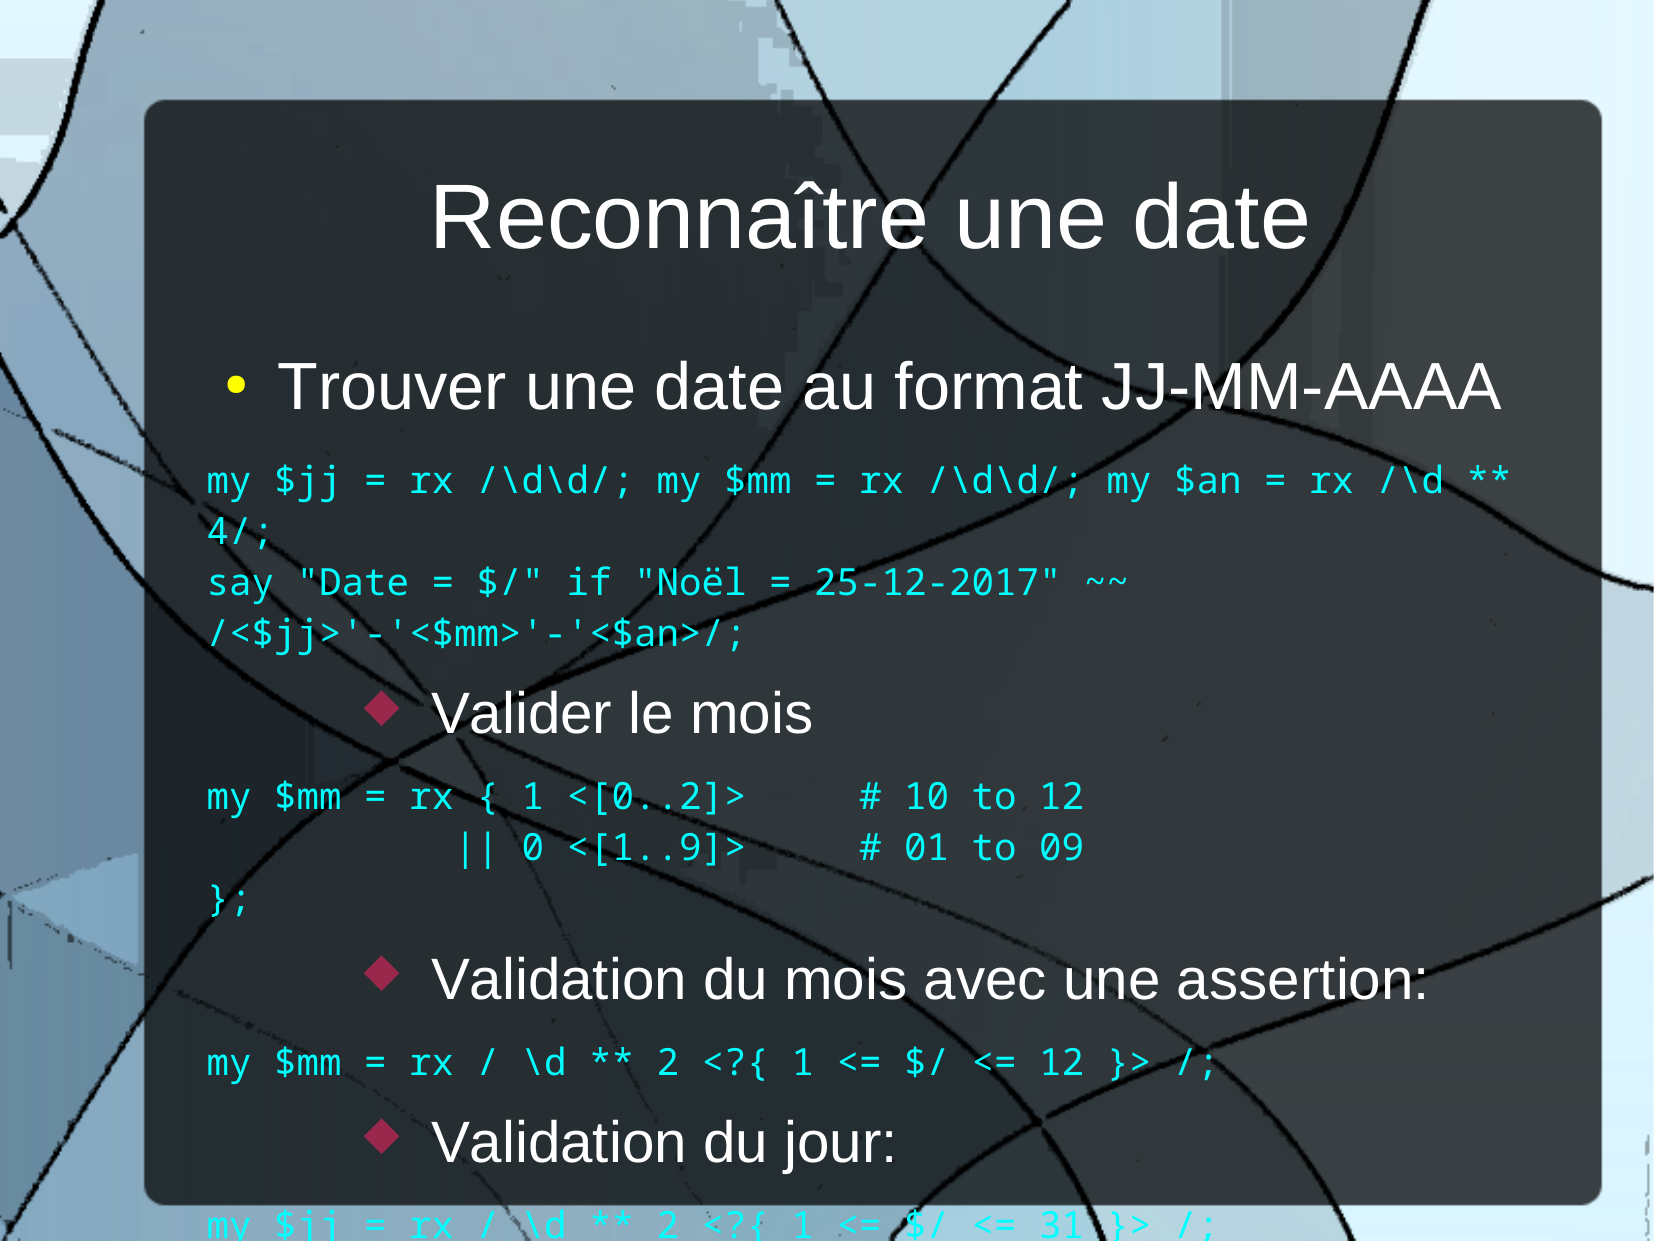

# Reconnaître une date
Trouver une date au format JJ-MM-AAAA
my $jj = rx /\d\d/; my $mm = rx /\d\d/; my $an = rx /\d ** 4/;
say "Date = $/" if "Noël = 25-12-2017" ~~ /<$jj>'-'<$mm>'-'<$an>/;
Valider le mois
my $mm = rx { 1 <[0..2]> # 10 to 12
 || 0 <[1..9]> # 01 to 09
};
Validation du mois avec une assertion:
my $mm = rx / \d ** 2 <?{ 1 <= $/ <= 12 }> /;
Validation du jour:
my $jj = rx / \d ** 2 <?{ 1 <= $/ <= 31 }> /;